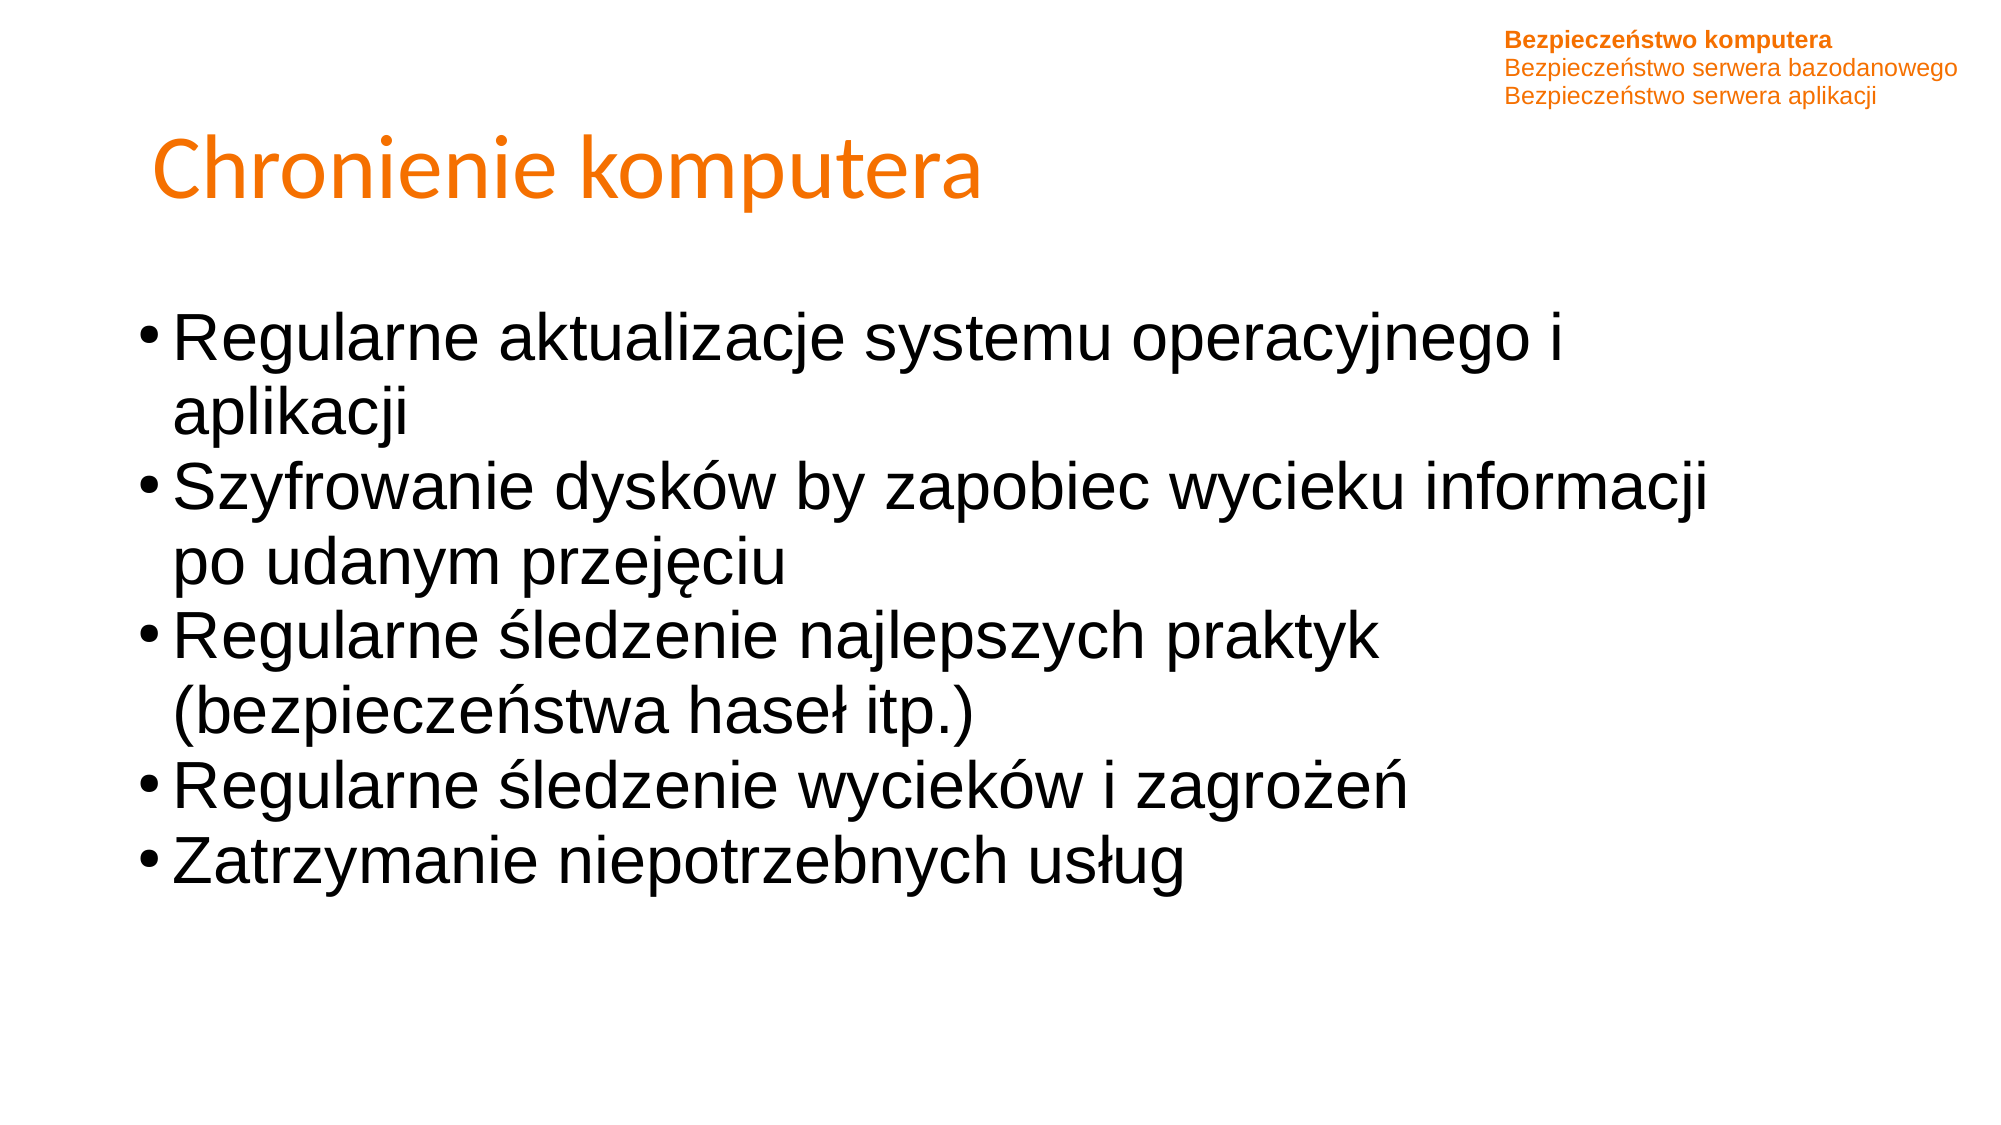

Bezpieczeństwo komputera
Bezpieczeństwo serwera bazodanowego
Bezpieczeństwo serwera aplikacji
# Chronienie komputera
Regularne aktualizacje systemu operacyjnego i aplikacji
Szyfrowanie dysków by zapobiec wycieku informacji po udanym przejęciu
Regularne śledzenie najlepszych praktyk (bezpieczeństwa haseł itp.)
Regularne śledzenie wycieków i zagrożeń
Zatrzymanie niepotrzebnych usług